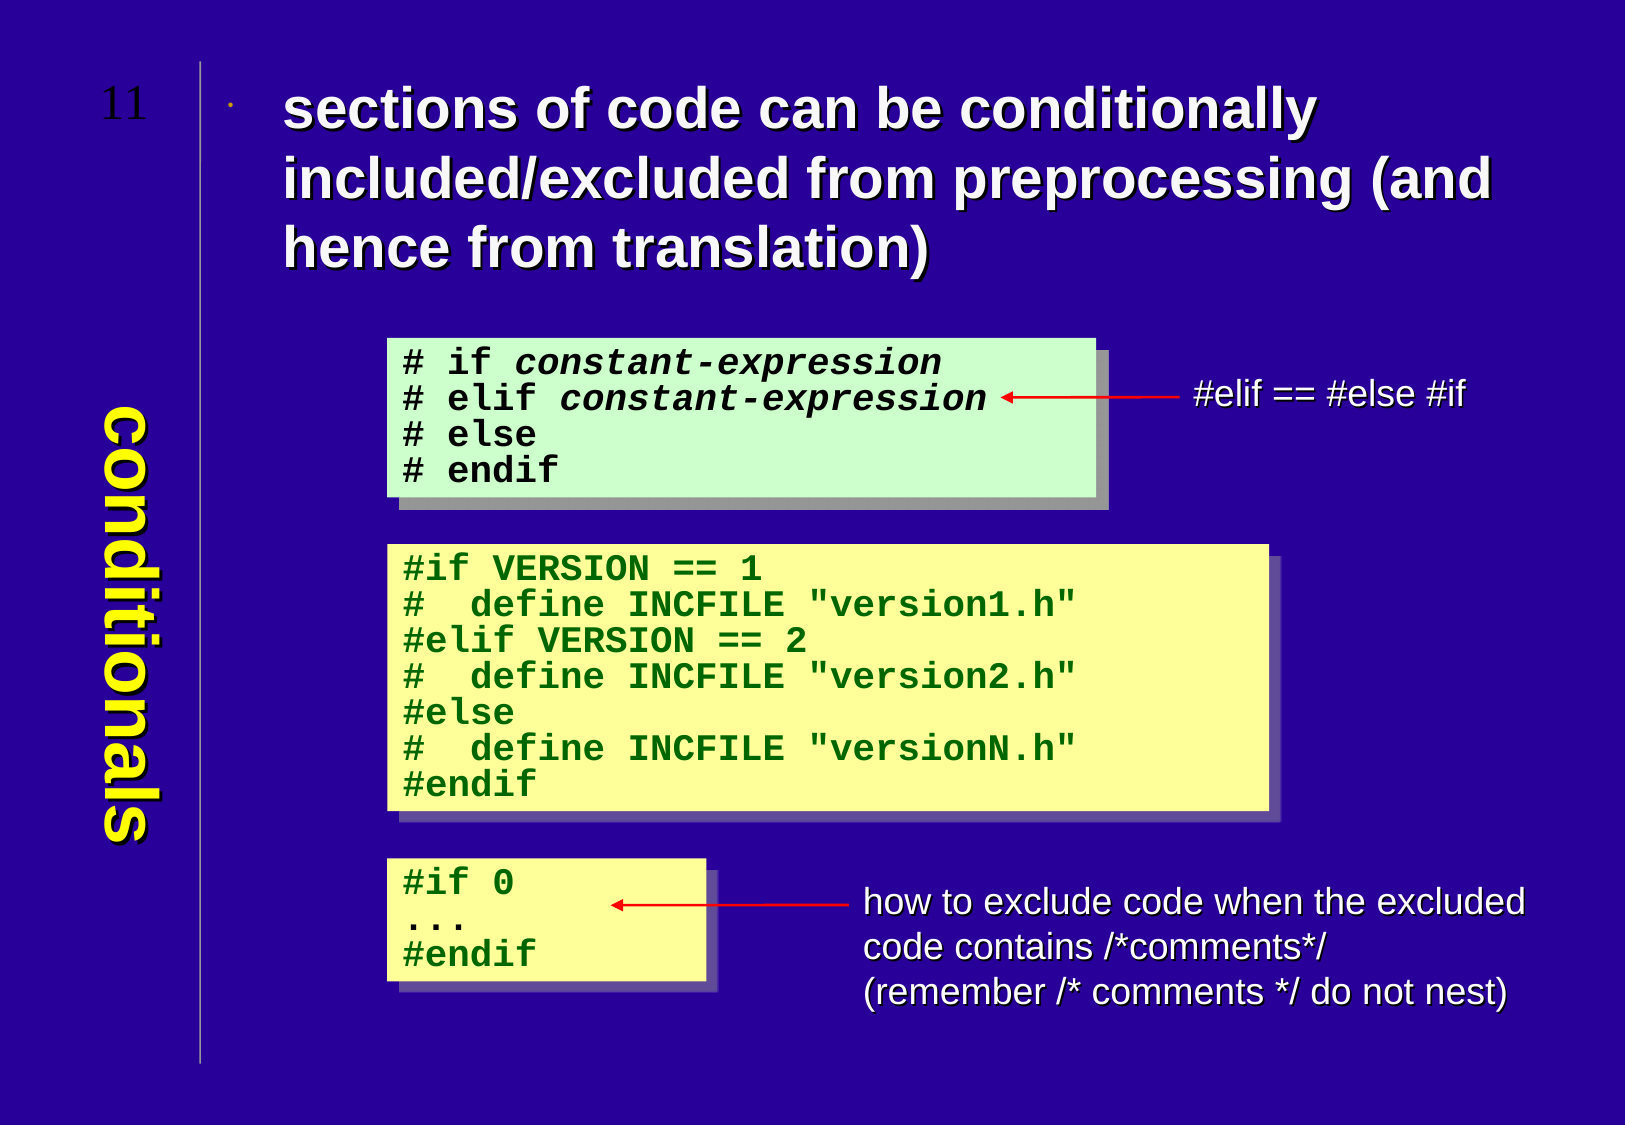

11
sections of code can be conditionally included/excluded from preprocessing (and hence from translation)
# conditionals
# if constant-expression
# elif constant-expression
# else
# endif
#elif == #else #if
#if VERSION == 1
# define INCFILE "version1.h"
#elif VERSION == 2
# define INCFILE "version2.h"
#else
# define INCFILE "versionN.h"
#endif
#if 0
...
#endif
how to exclude code when the excluded code contains /*comments*/
(remember /* comments */ do not nest)